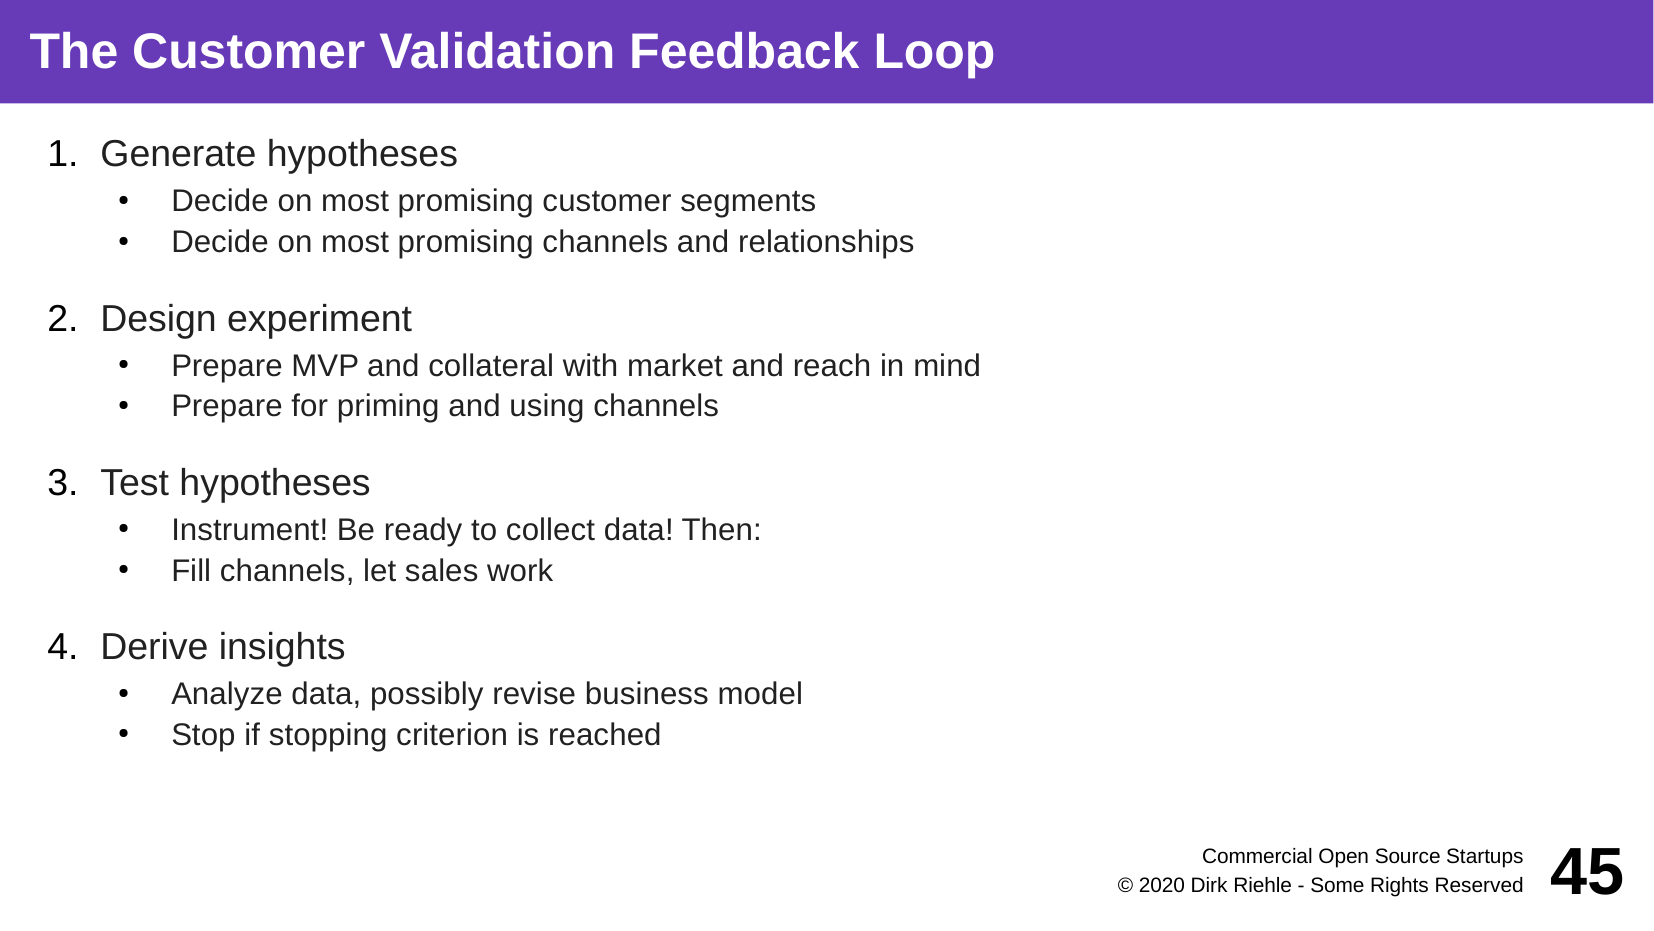

# The Customer Validation Feedback Loop
Generate hypotheses
Decide on most promising customer segments
Decide on most promising channels and relationships
Design experiment
Prepare MVP and collateral with market and reach in mind
Prepare for priming and using channels
Test hypotheses
Instrument! Be ready to collect data! Then:
Fill channels, let sales work
Derive insights
Analyze data, possibly revise business model
Stop if stopping criterion is reached
Commercial Open Source Startups
45
© 2020 Dirk Riehle - Some Rights Reserved